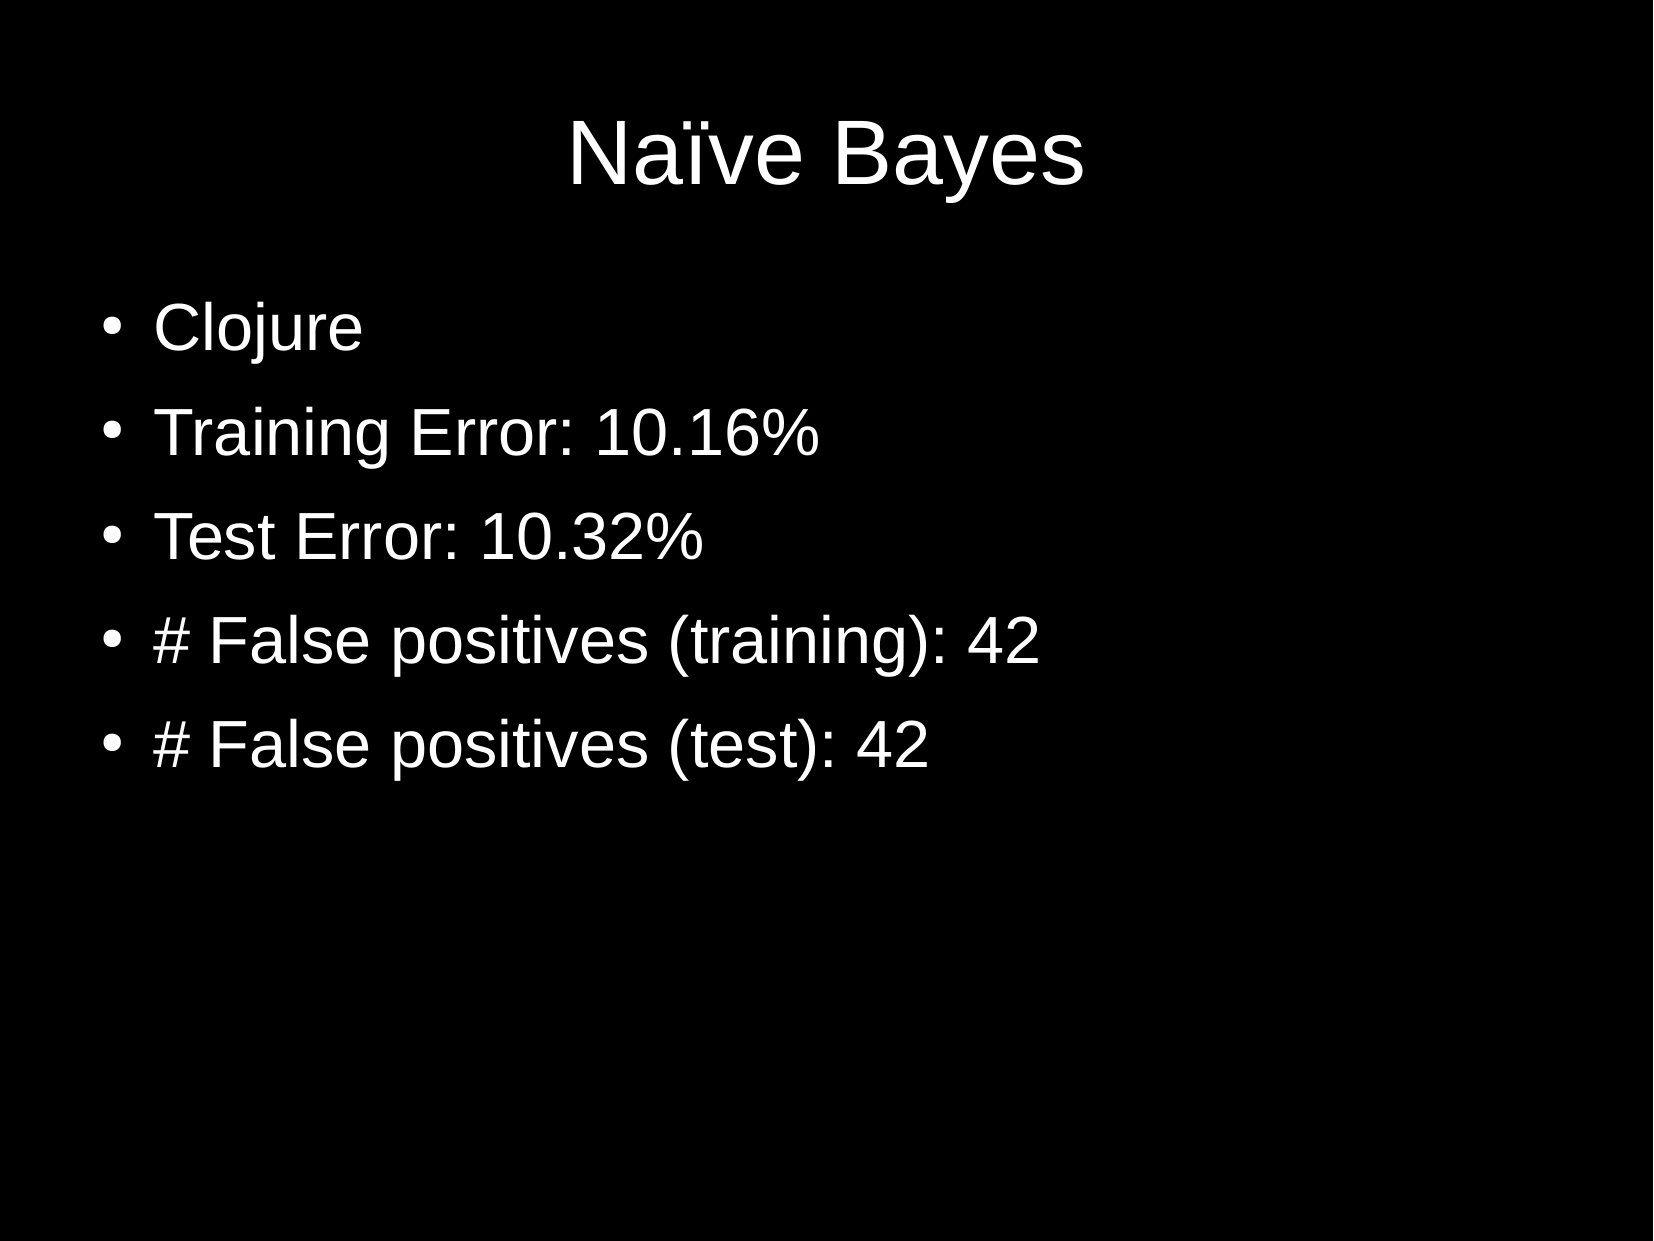

# Naïve Bayes
Clojure
Training Error: 10.16%
Test Error: 10.32%
# False positives (training): 42
# False positives (test): 42